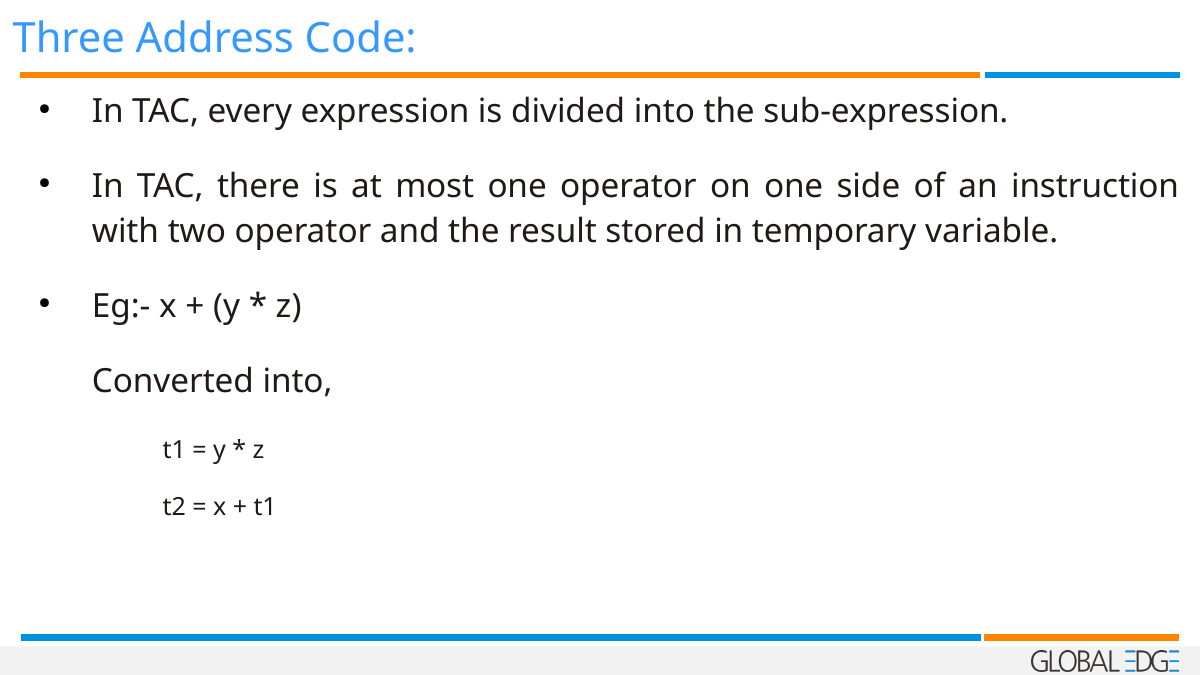

# Three Address Code:
In TAC, every expression is divided into the sub-expression.
In TAC, there is at most one operator on one side of an instruction with two operator and the result stored in temporary variable.
Eg:- x + (y * z)
Converted into,
t1 = y * z
t2 = x + t1